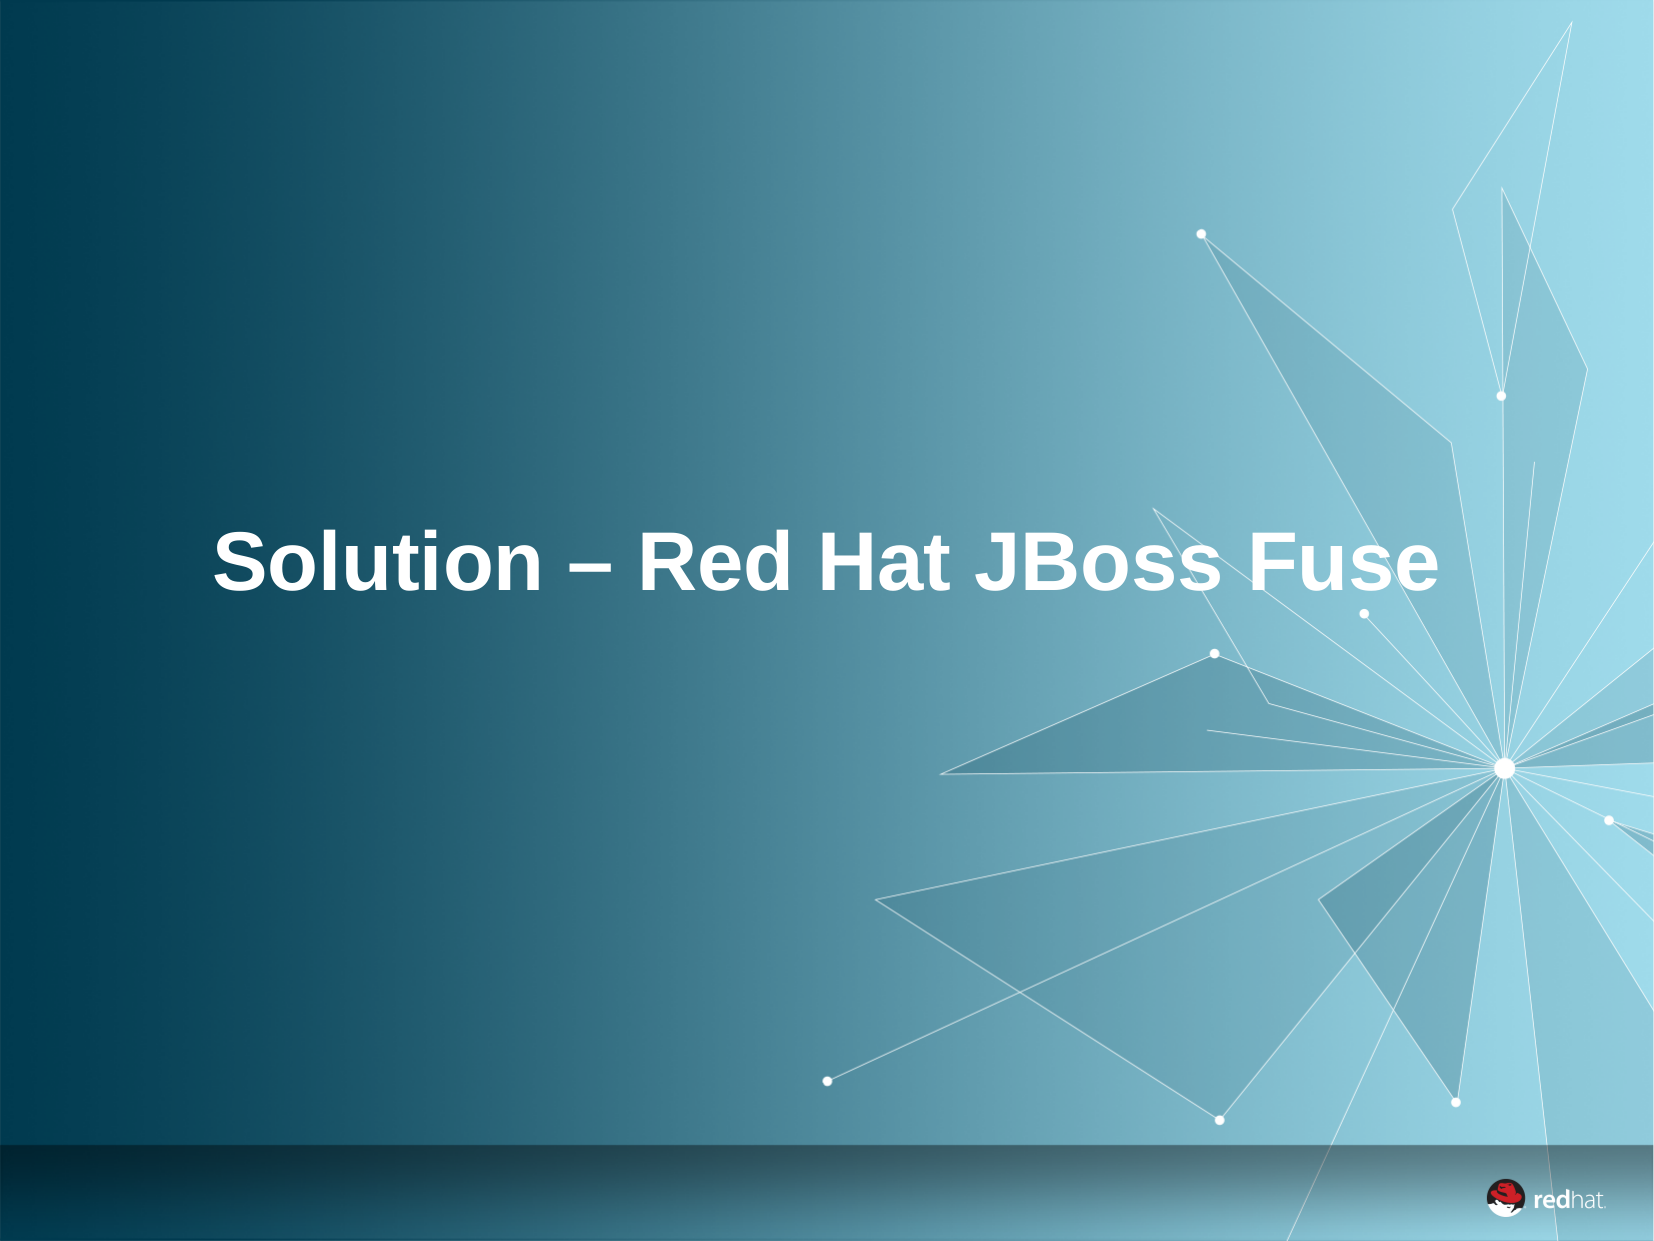

# Solution – Red Hat JBoss Fuse